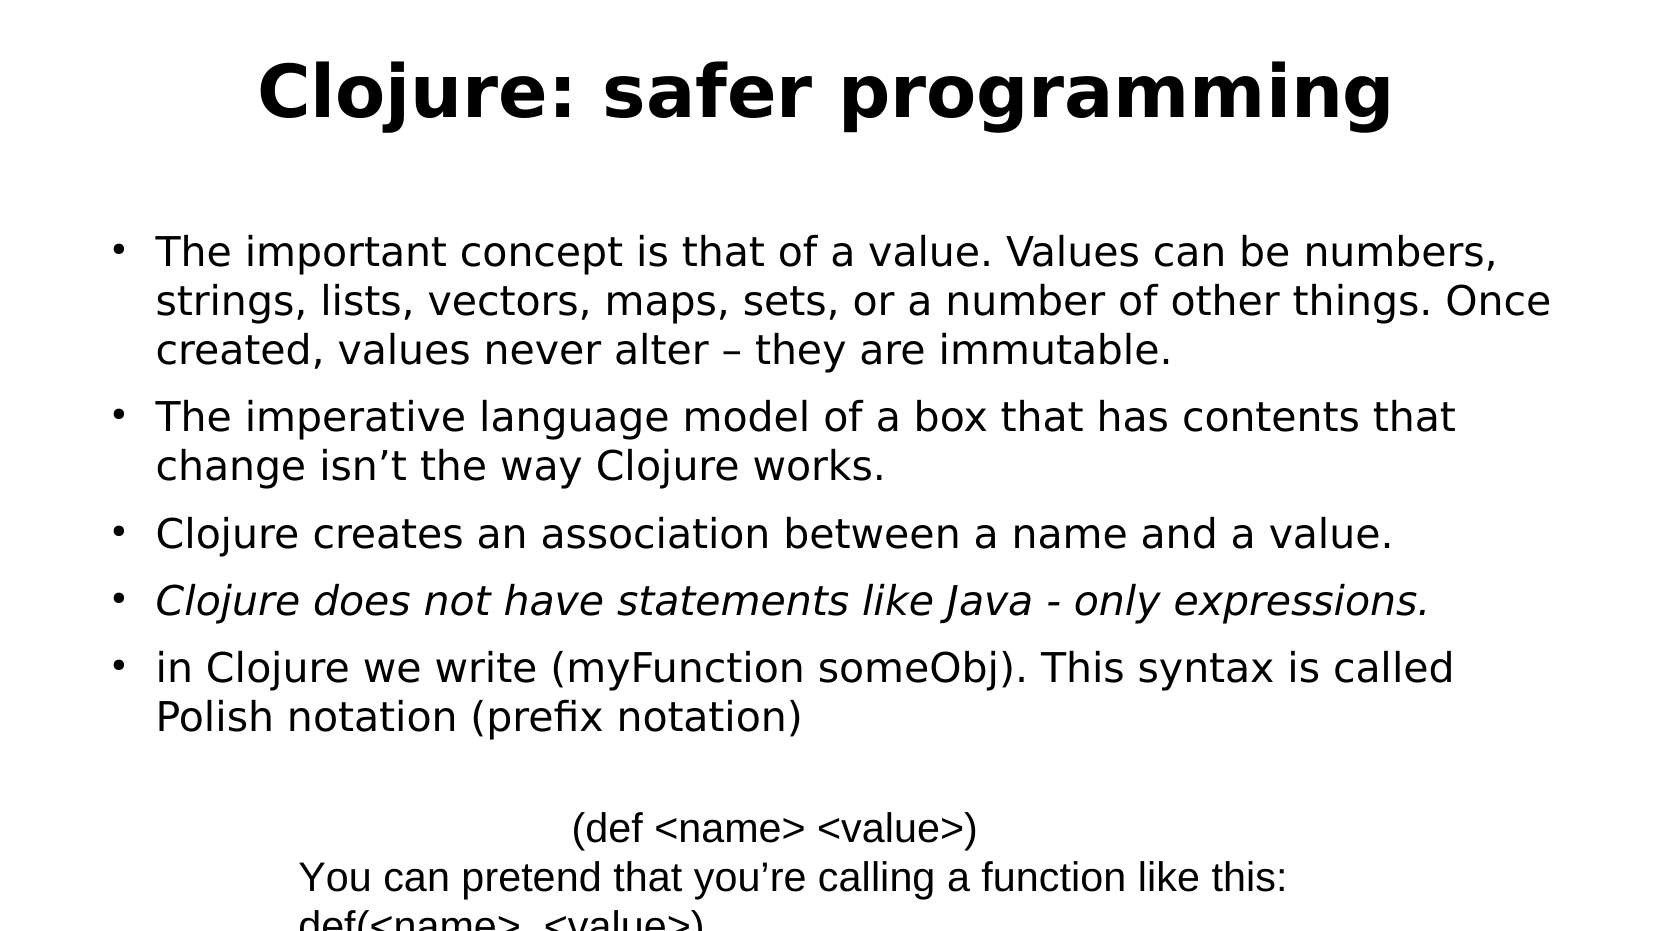

# Clojure: safer programming
The important concept is that of a value. Values can be numbers, strings, lists, vectors, maps, sets, or a number of other things. Once created, values never alter – they are immutable.
The imperative language model of a box that has contents that change isn’t the way Clojure works.
Clojure creates an association between a name and a value.
Clojure does not have statements like Java - only expressions.
in Clojure we write (myFunction someObj). This syntax is called Polish notation (prefix notation)
(def <name> <value>)
You can pretend that you’re calling a function like this:
def(<name>, <value>).